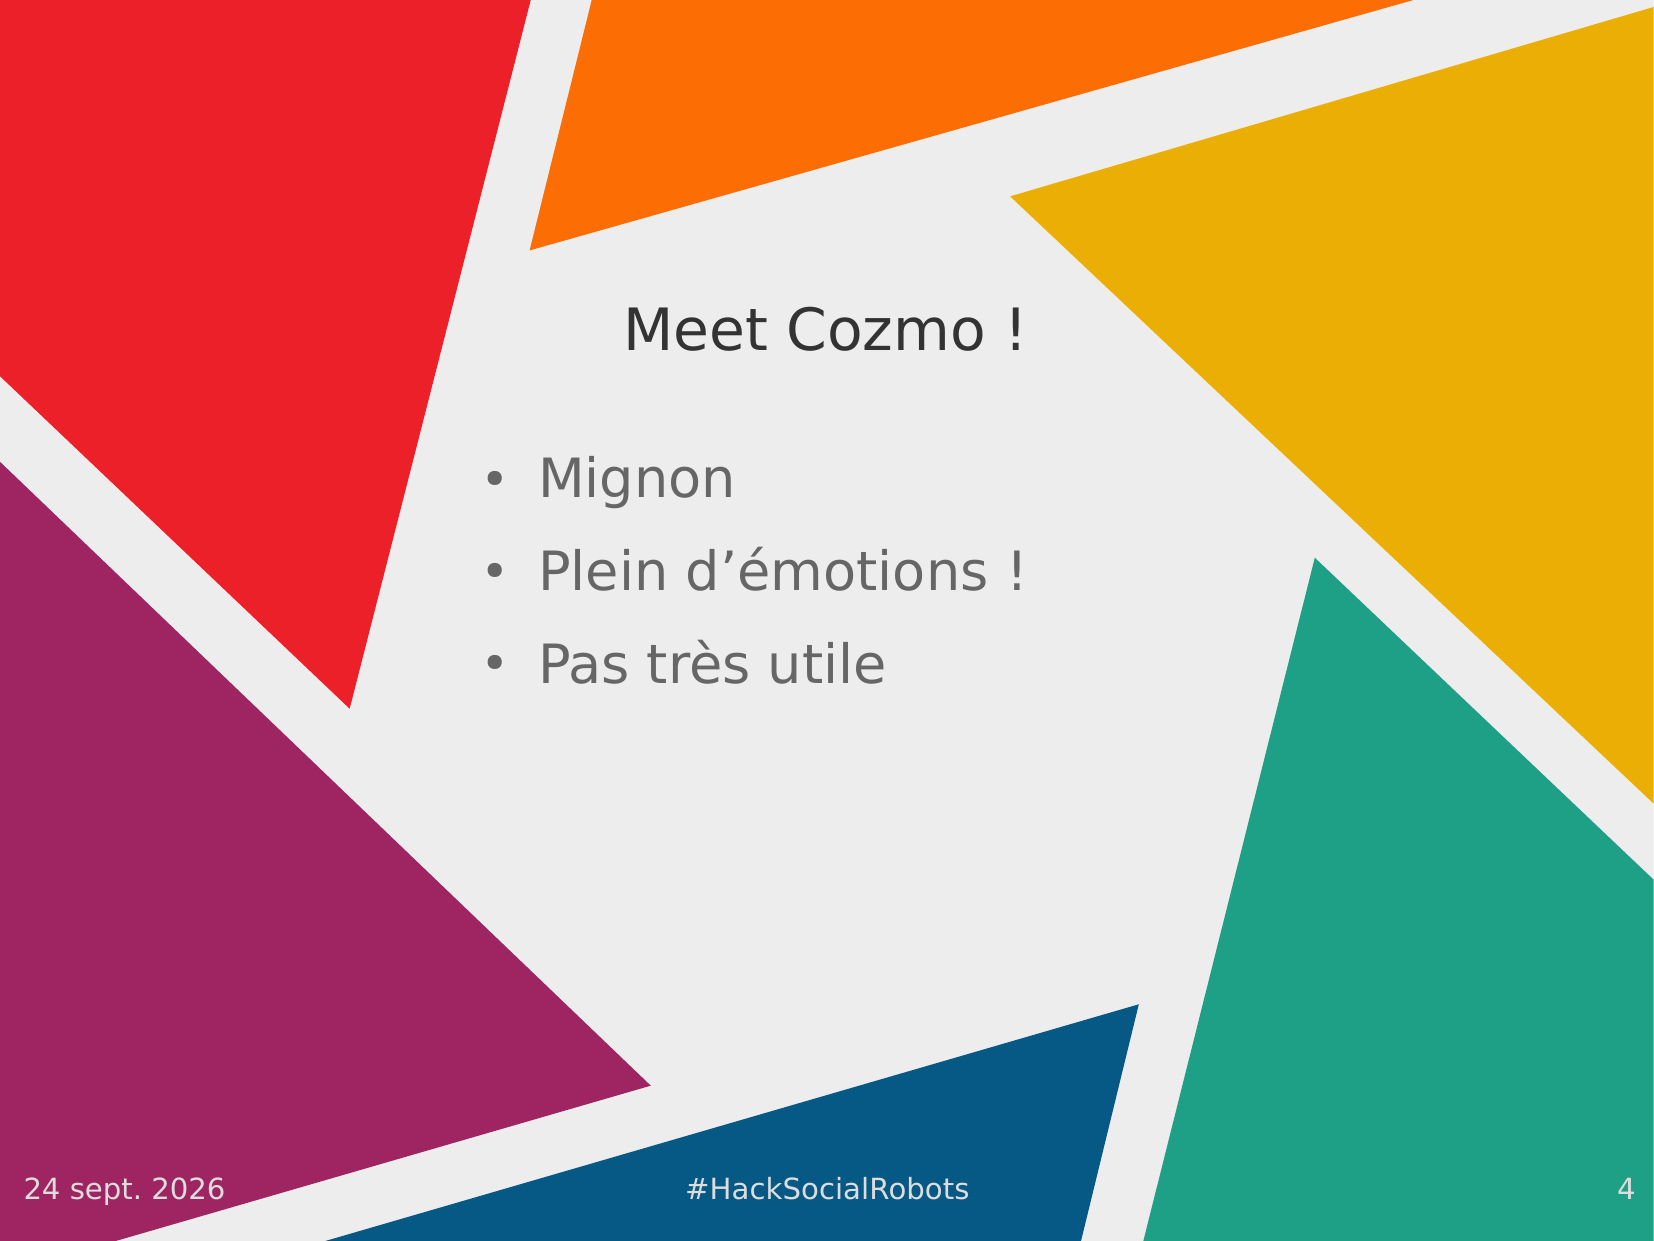

# Meet Cozmo !
Mignon
Plein d’émotions !
Pas très utile
#HackSocialRobots
4